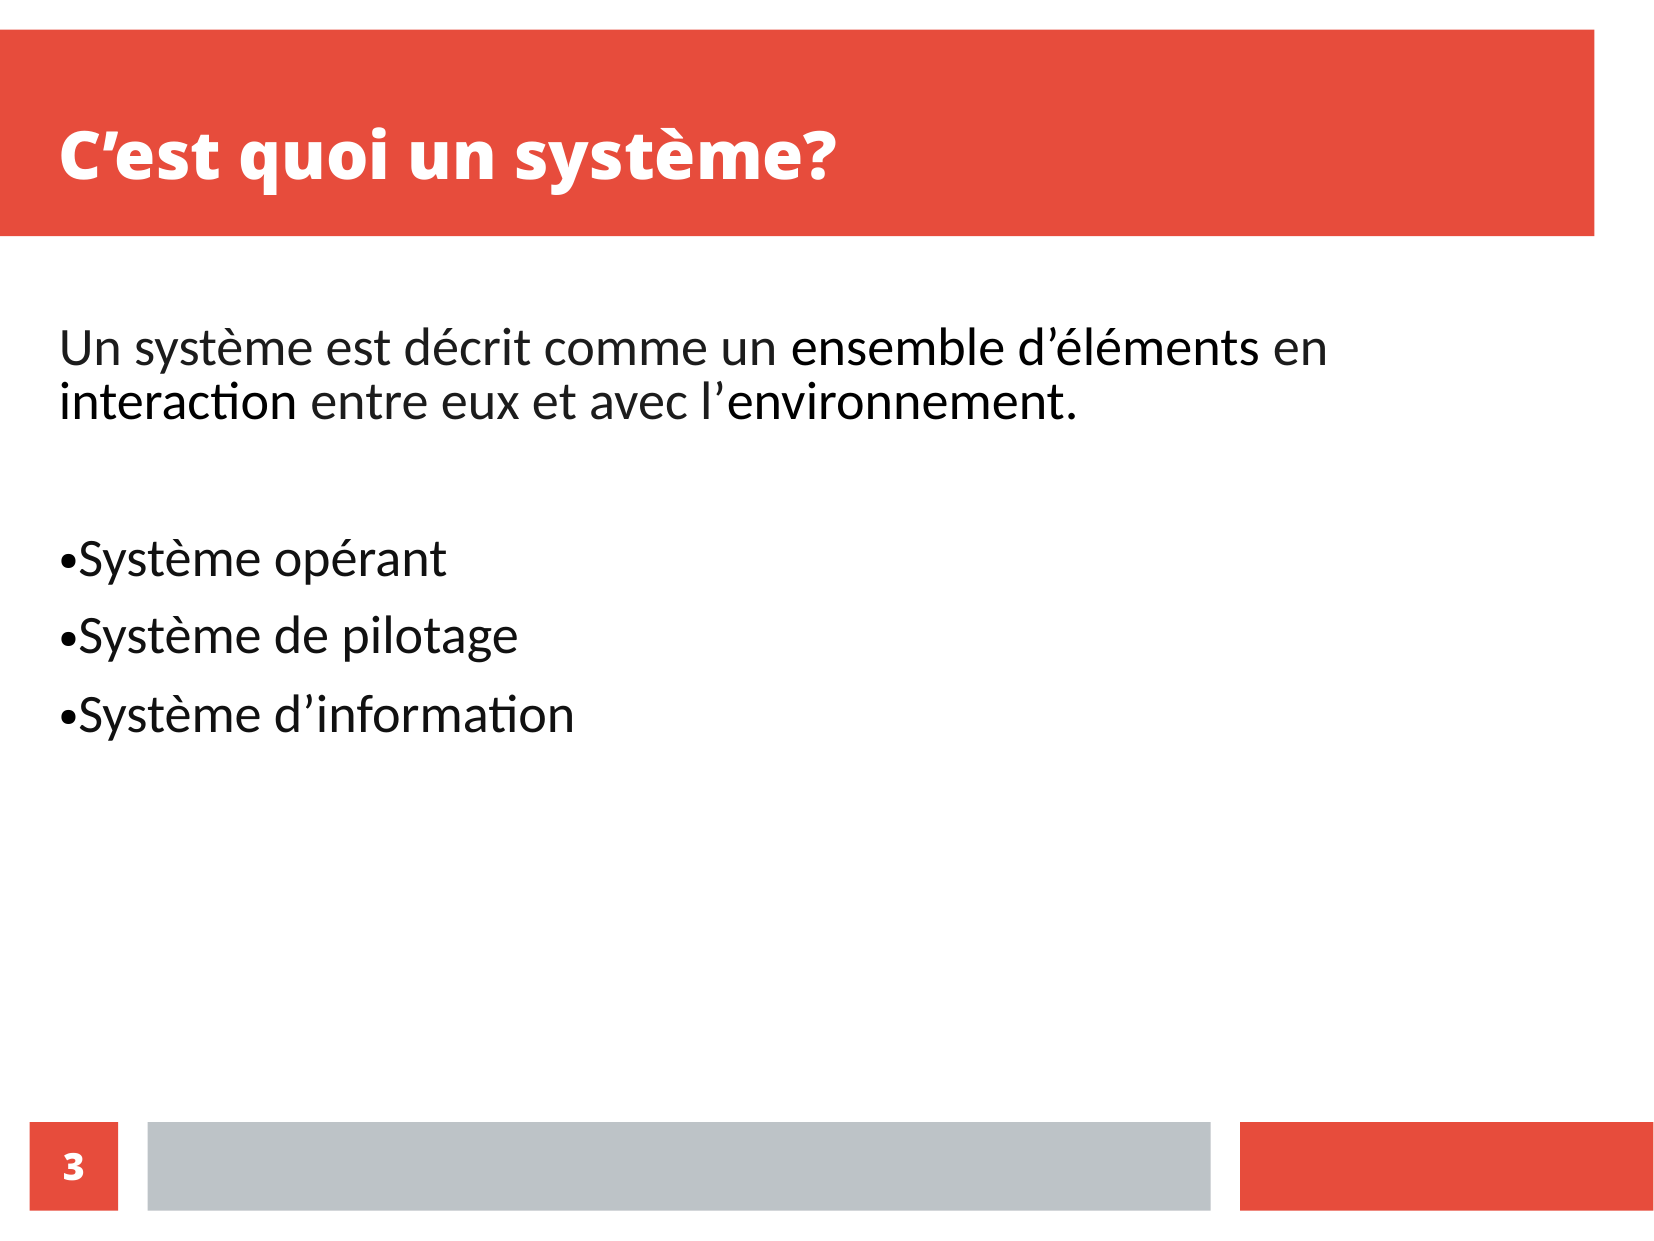

# C’est quoi un système?
Un système est décrit comme un ensemble d’éléments en interaction entre eux et avec l’environnement.
Système opérant
Système de pilotage
Système d’information
3